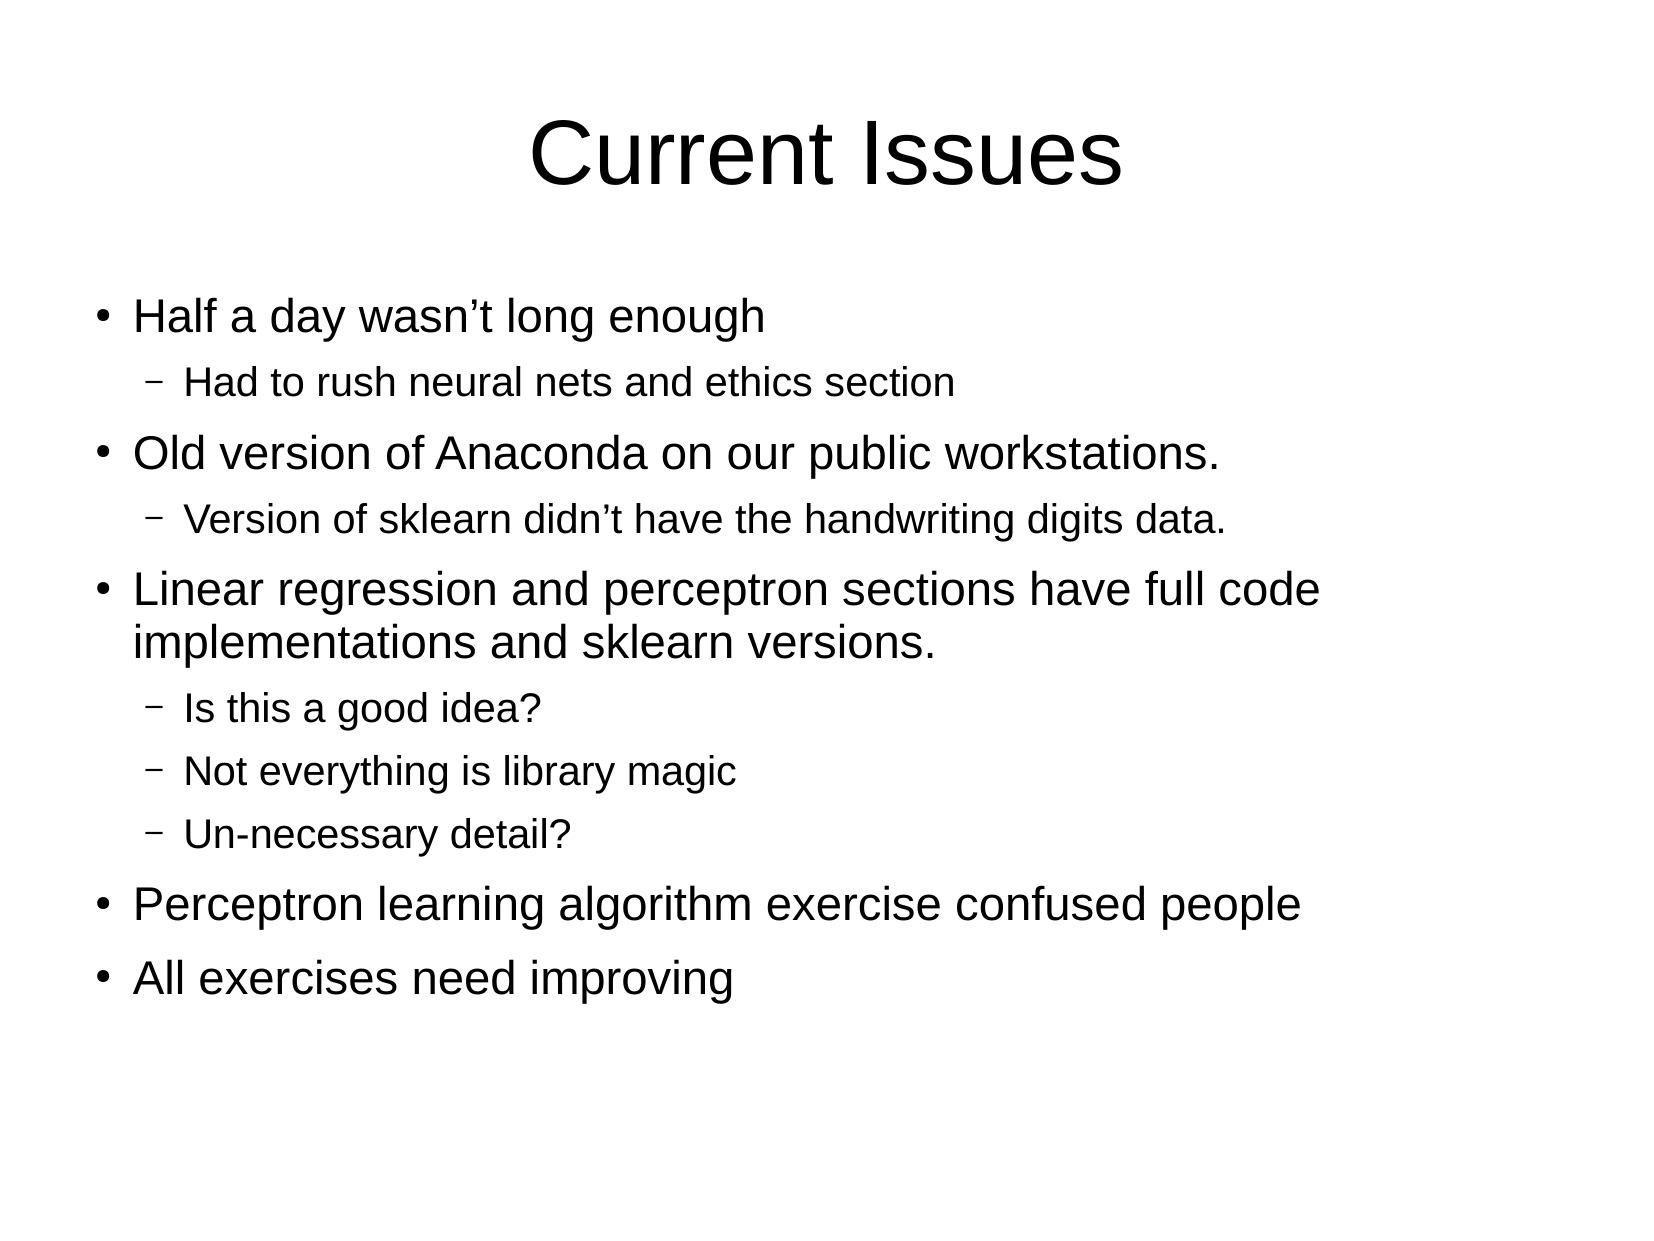

# Current Issues
Half a day wasn’t long enough
Had to rush neural nets and ethics section
Old version of Anaconda on our public workstations.
Version of sklearn didn’t have the handwriting digits data.
Linear regression and perceptron sections have full code implementations and sklearn versions.
Is this a good idea?
Not everything is library magic
Un-necessary detail?
Perceptron learning algorithm exercise confused people
All exercises need improving